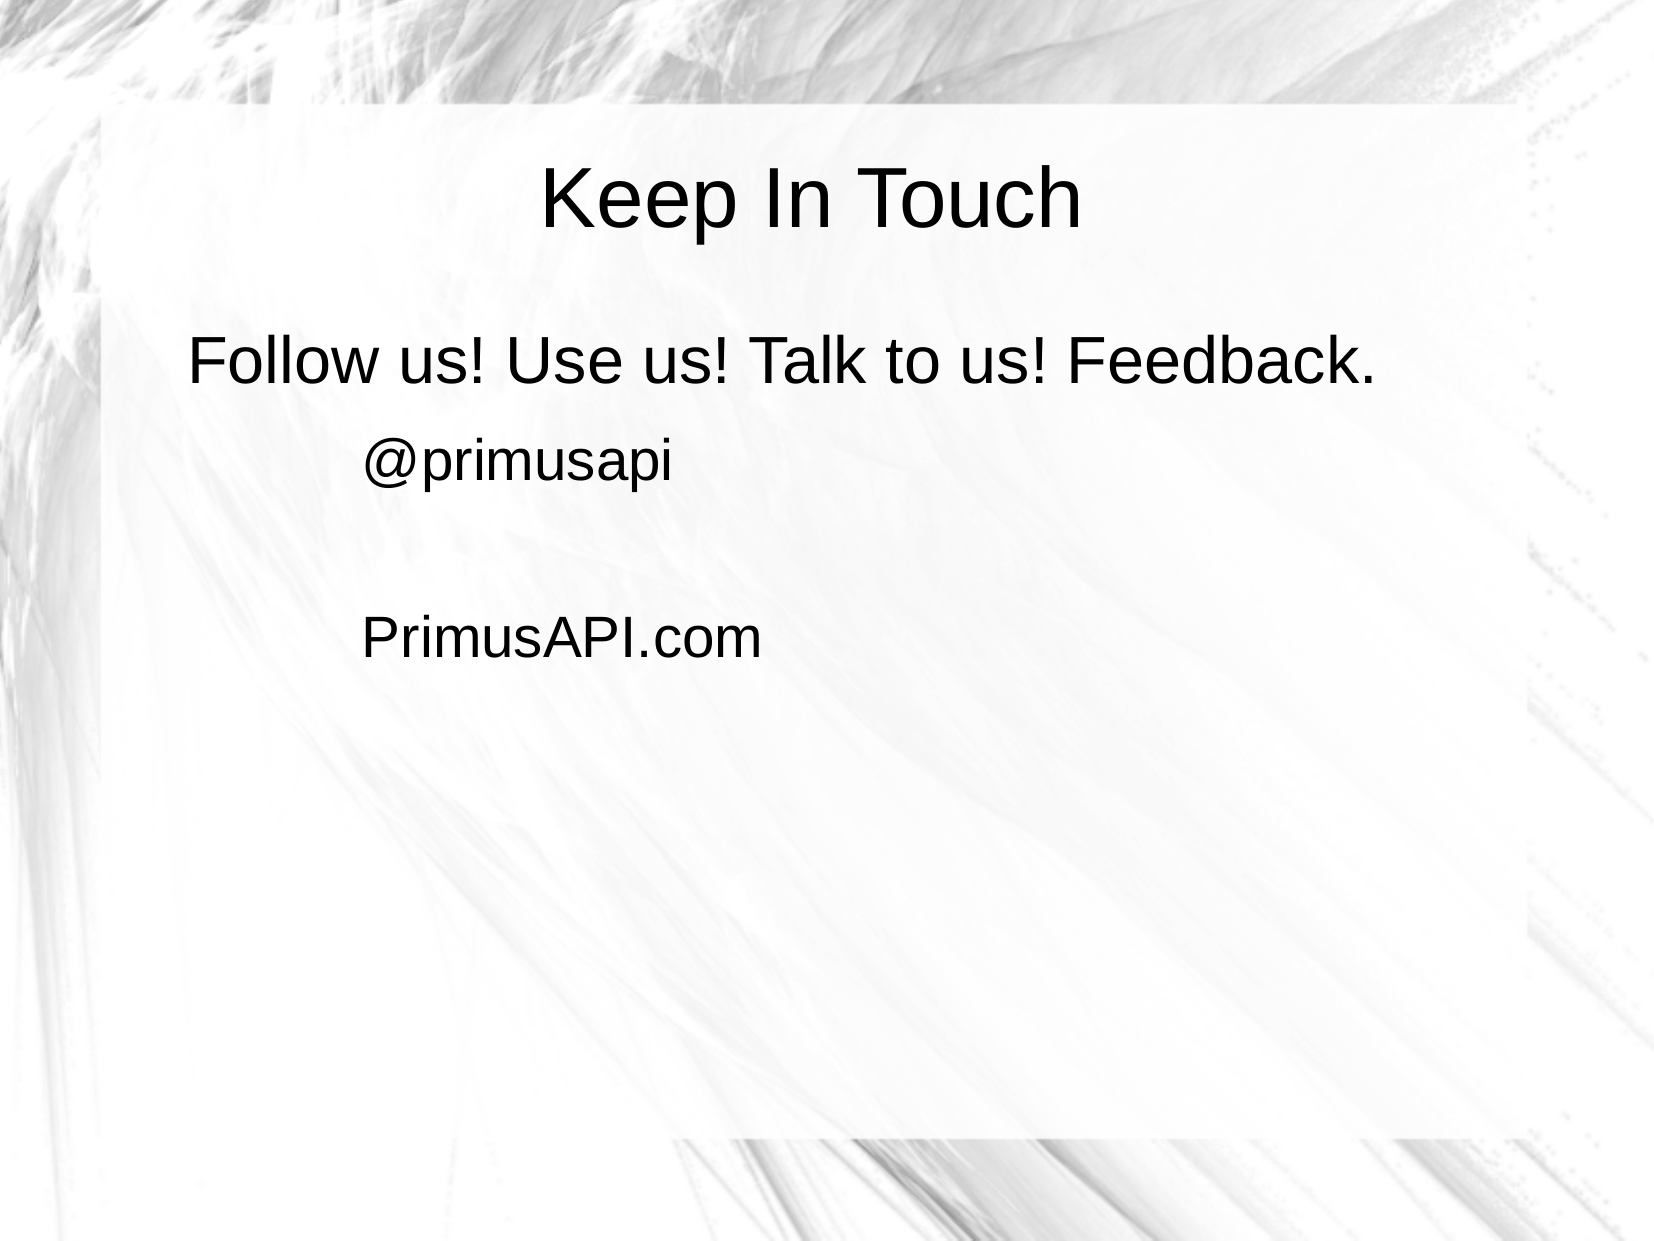

# Keep In Touch
Follow us! Use us! Talk to us! Feedback.
@primusapi
PrimusAPI.com